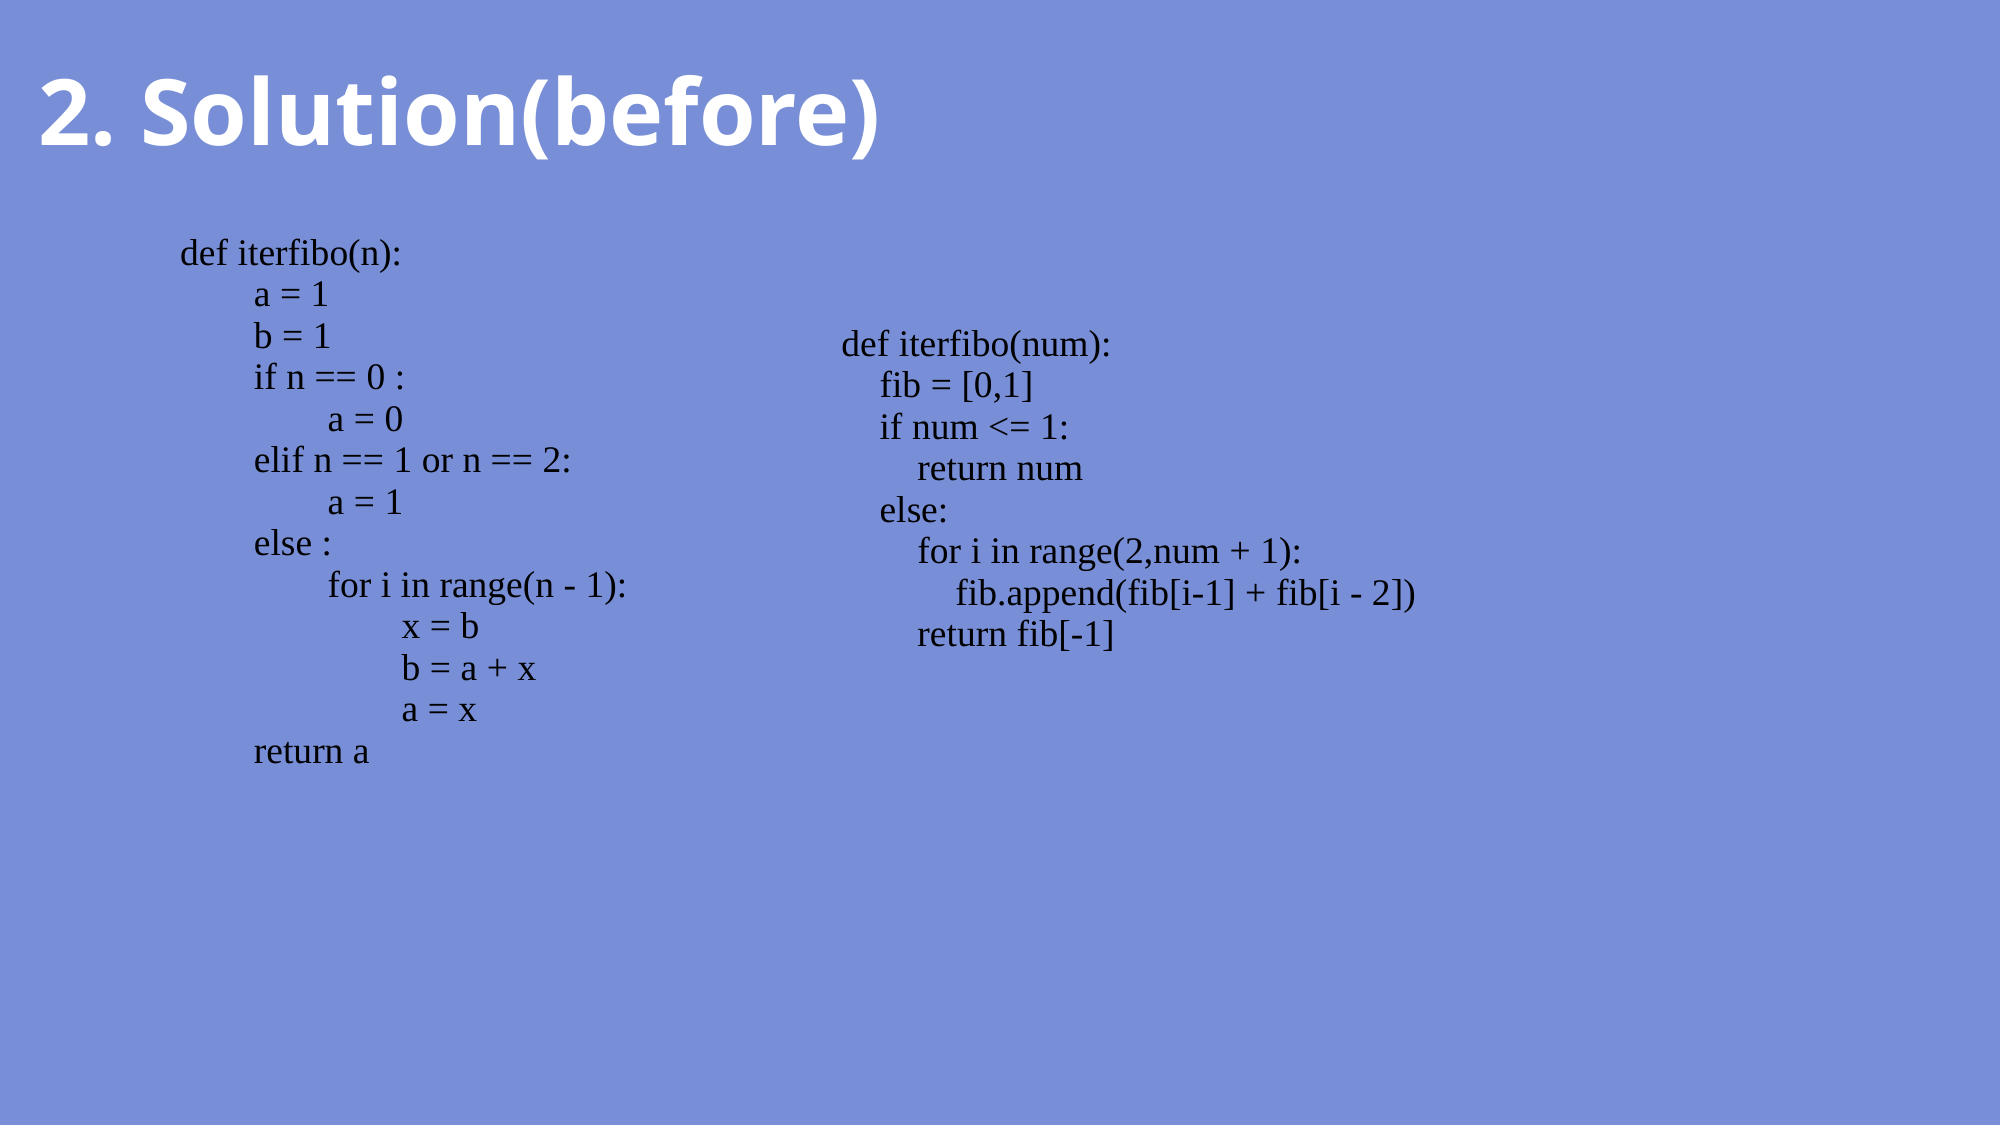

2. Solution(before)
def iterfibo(n):
	a = 1
	b = 1
	if n == 0 :
		a = 0
	elif n == 1 or n == 2:
		a = 1
	else :
		for i in range(n - 1):
			x = b
			b = a + x
			a = x
	return a
def iterfibo(num):
 fib = [0,1]
 if num <= 1:
 return num
 else:
 for i in range(2,num + 1):
 fib.append(fib[i-1] + fib[i - 2])
 return fib[-1]